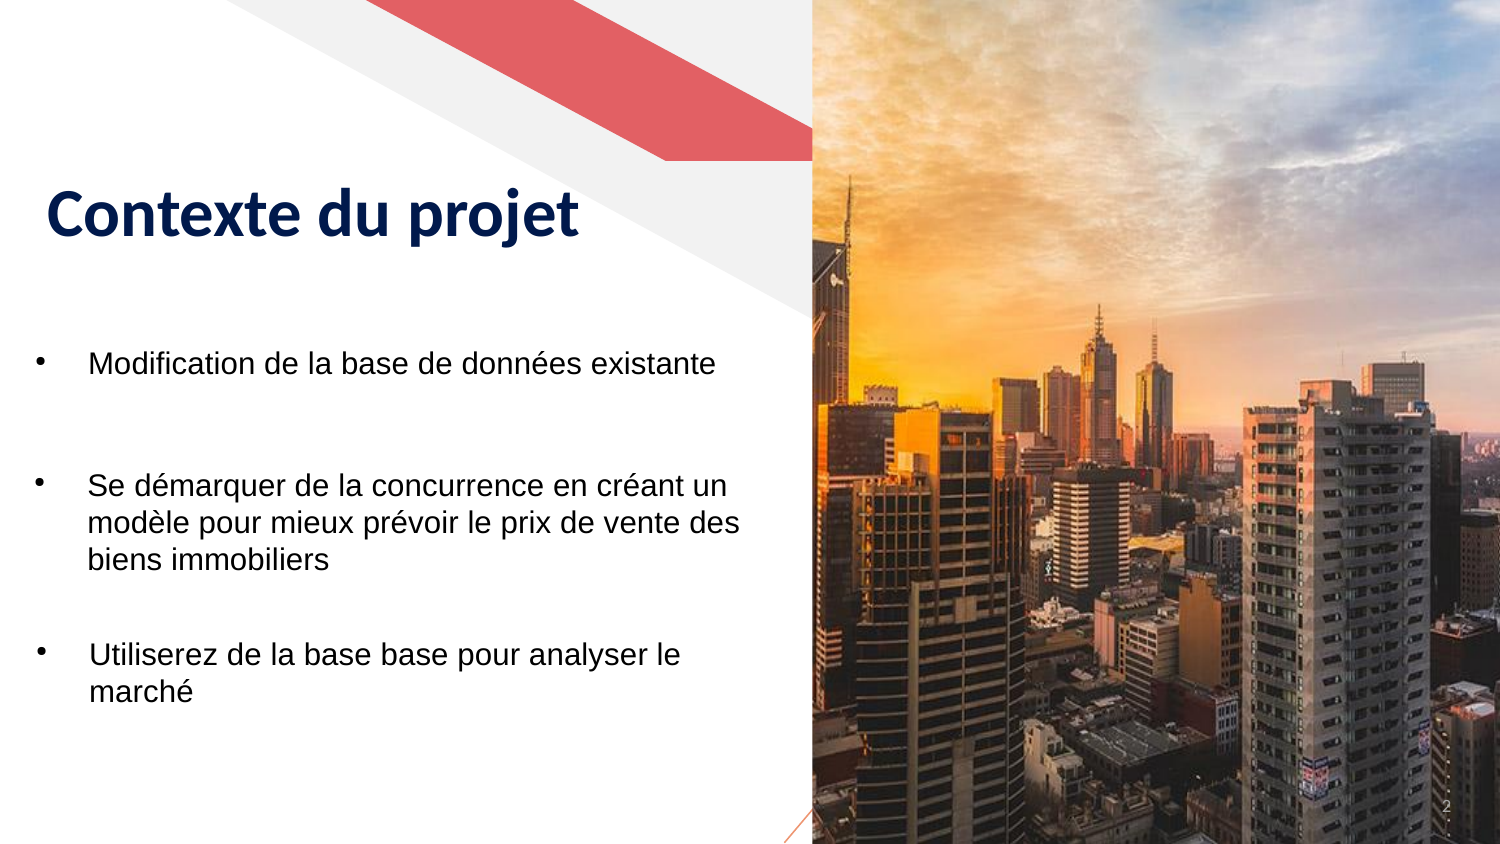

# Contexte du projet
Modification de la base de données existante
Se démarquer de la concurrence en créant un modèle pour mieux prévoir le prix de vente des biens immobiliers
Utiliserez de la base base pour analyser le marché